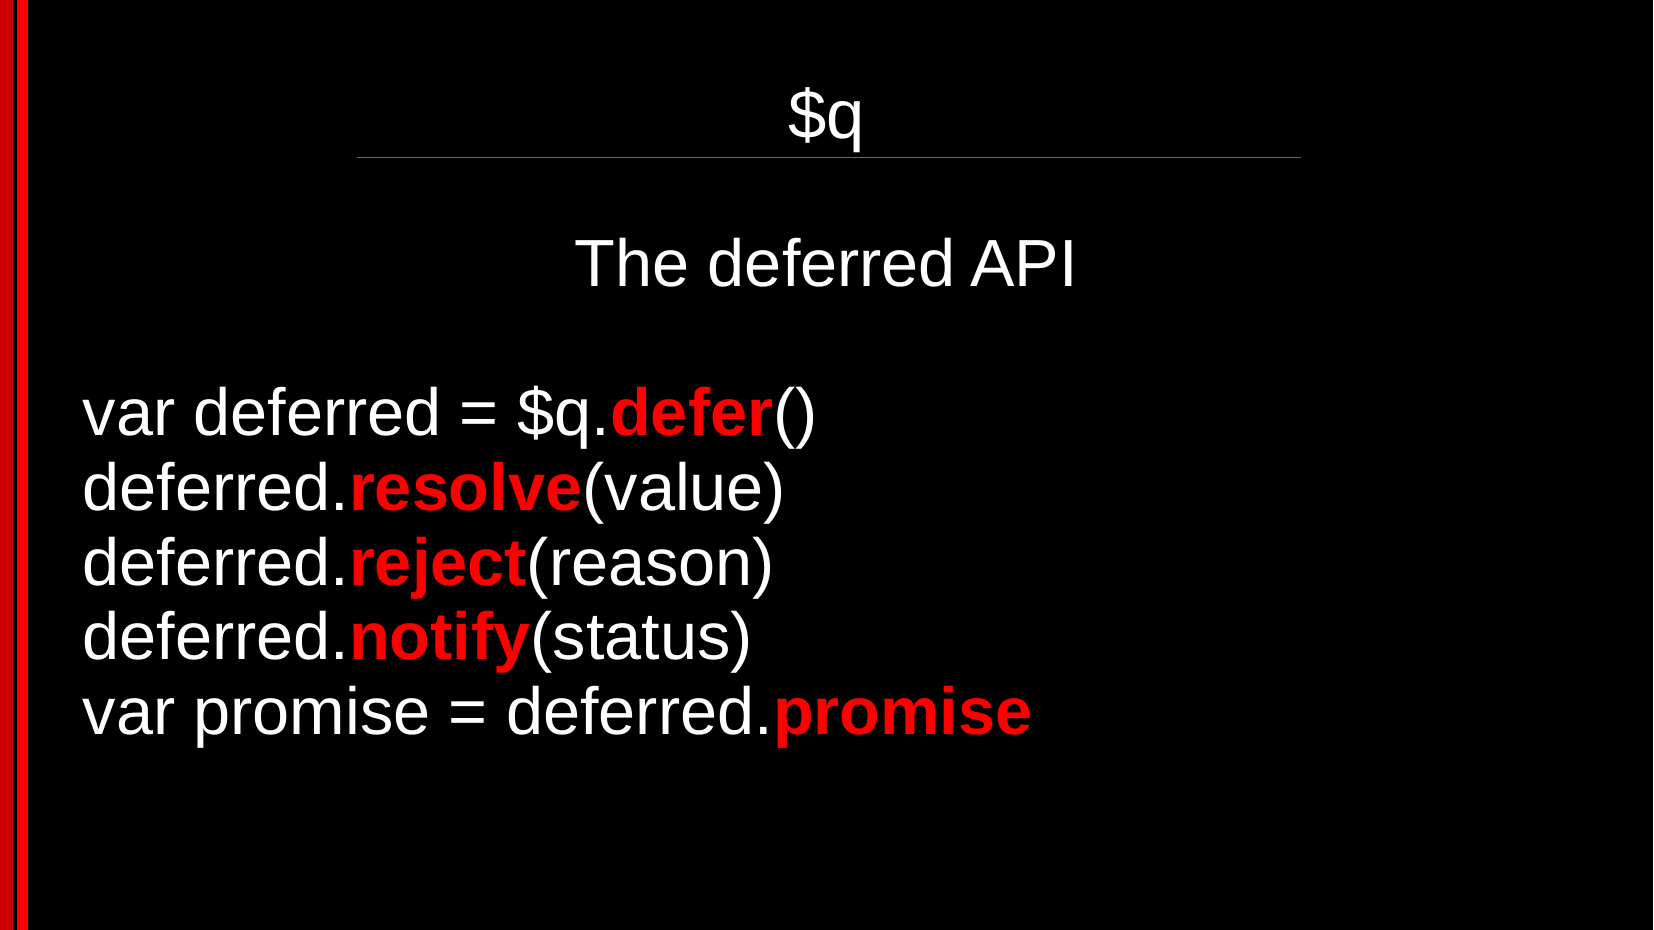

$q
# The deferred API
var deferred = $q.defer()
deferred.resolve(value)
deferred.reject(reason)
deferred.notify(status)
var promise = deferred.promise